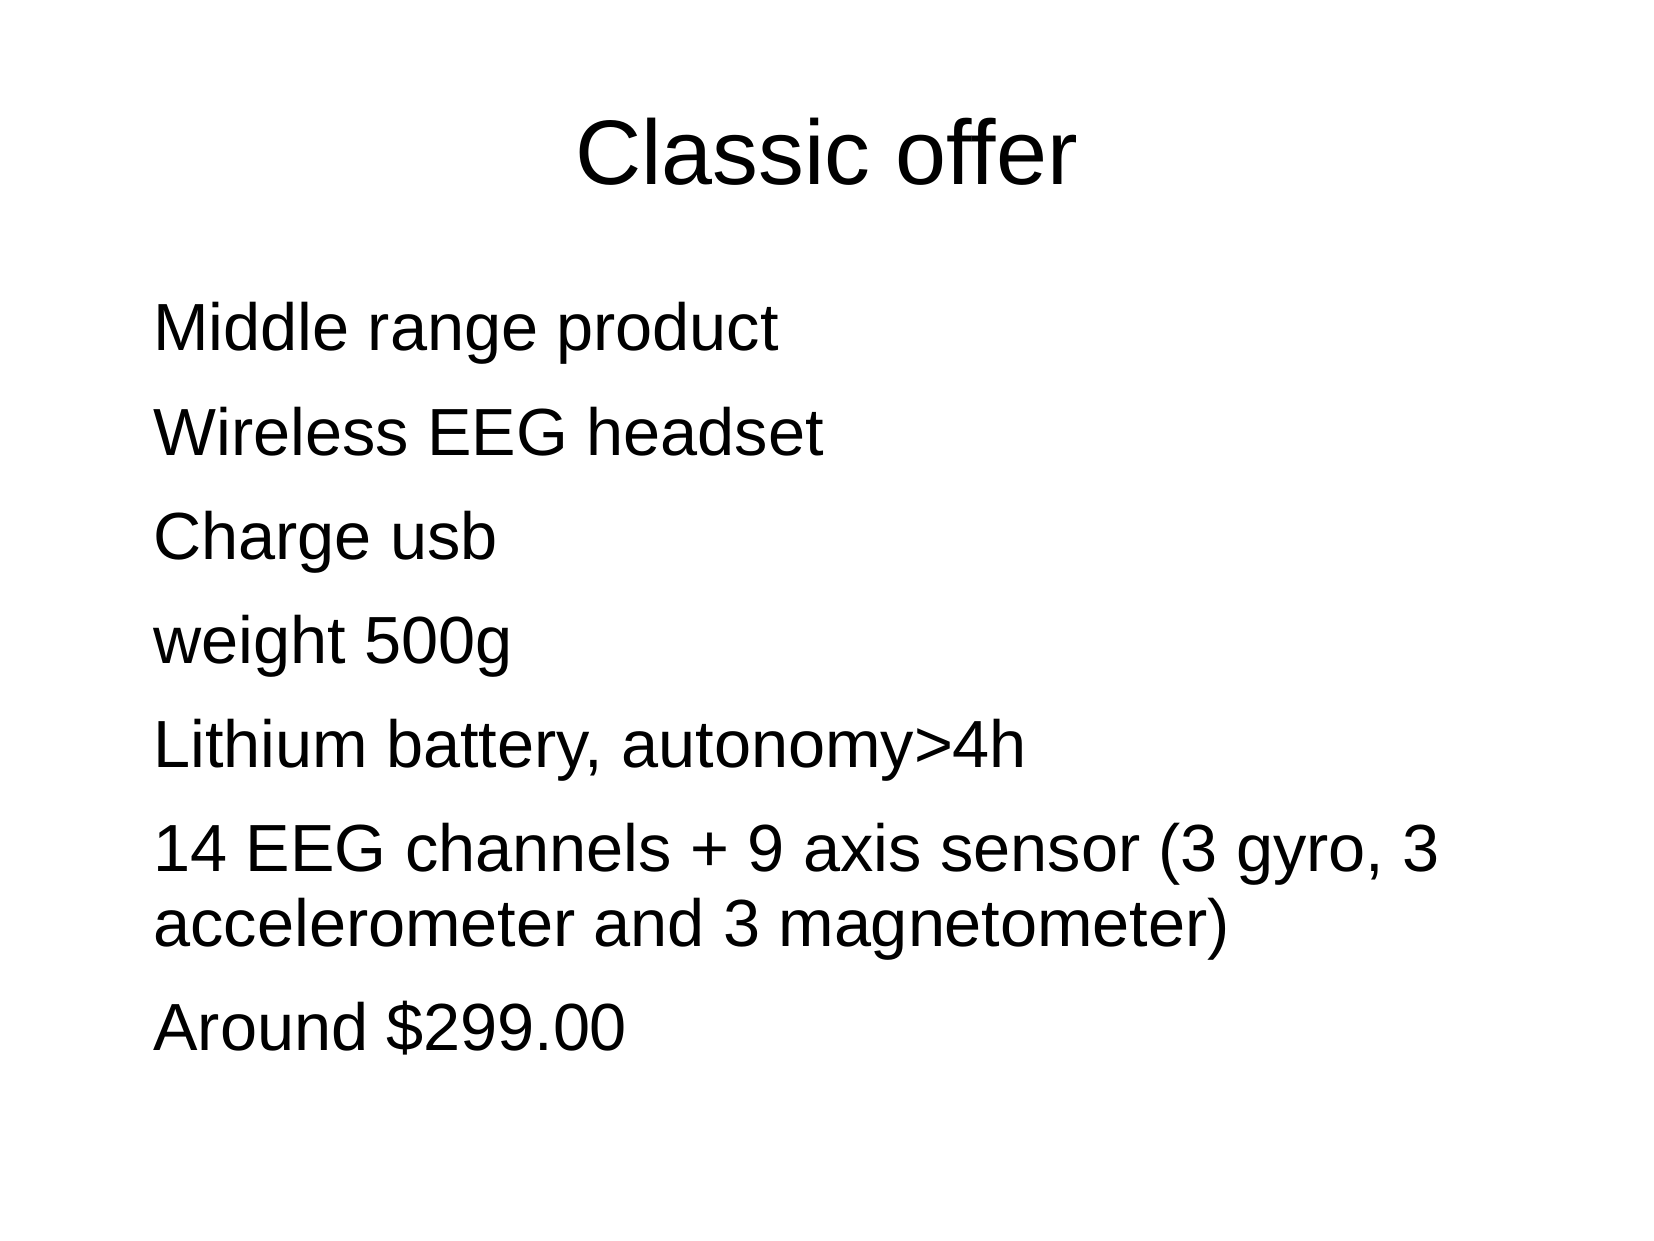

# Classic offer
Middle range product
Wireless EEG headset
Charge usb
weight 500g
Lithium battery, autonomy>4h
14 EEG channels + 9 axis sensor (3 gyro, 3 accelerometer and 3 magnetometer)
Around $299.00